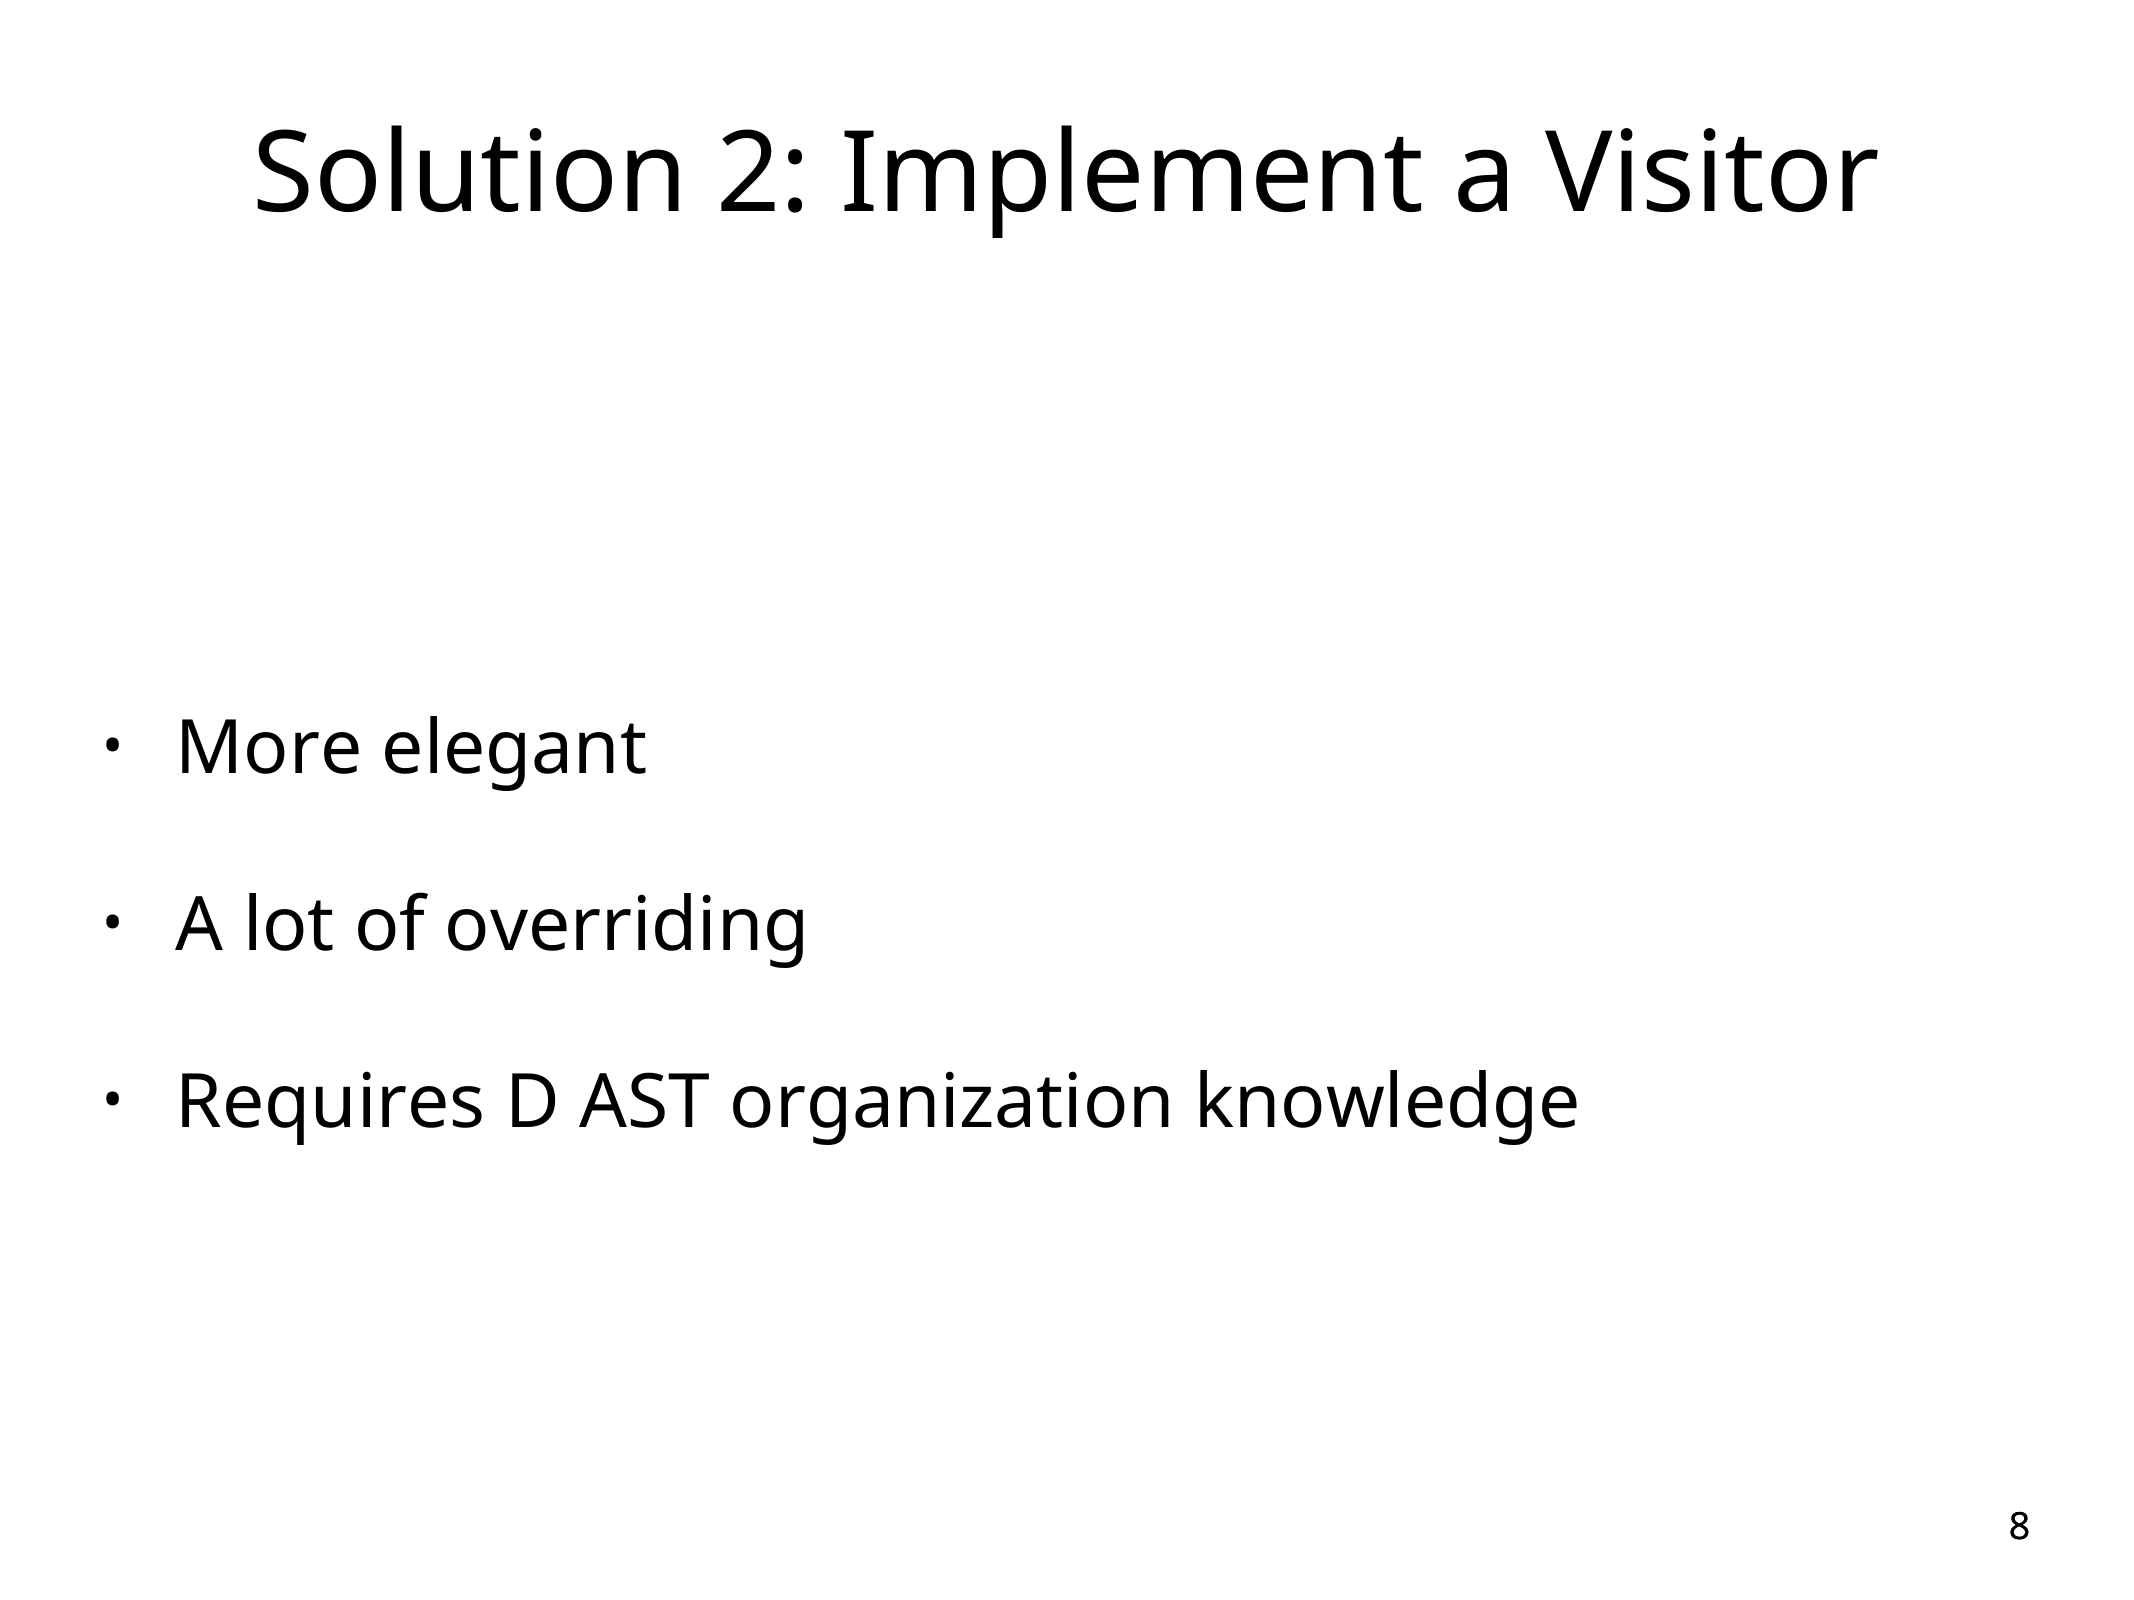

# Solution 2: Implement a Visitor
More elegant
A lot of overriding
Requires D AST organization knowledge
8